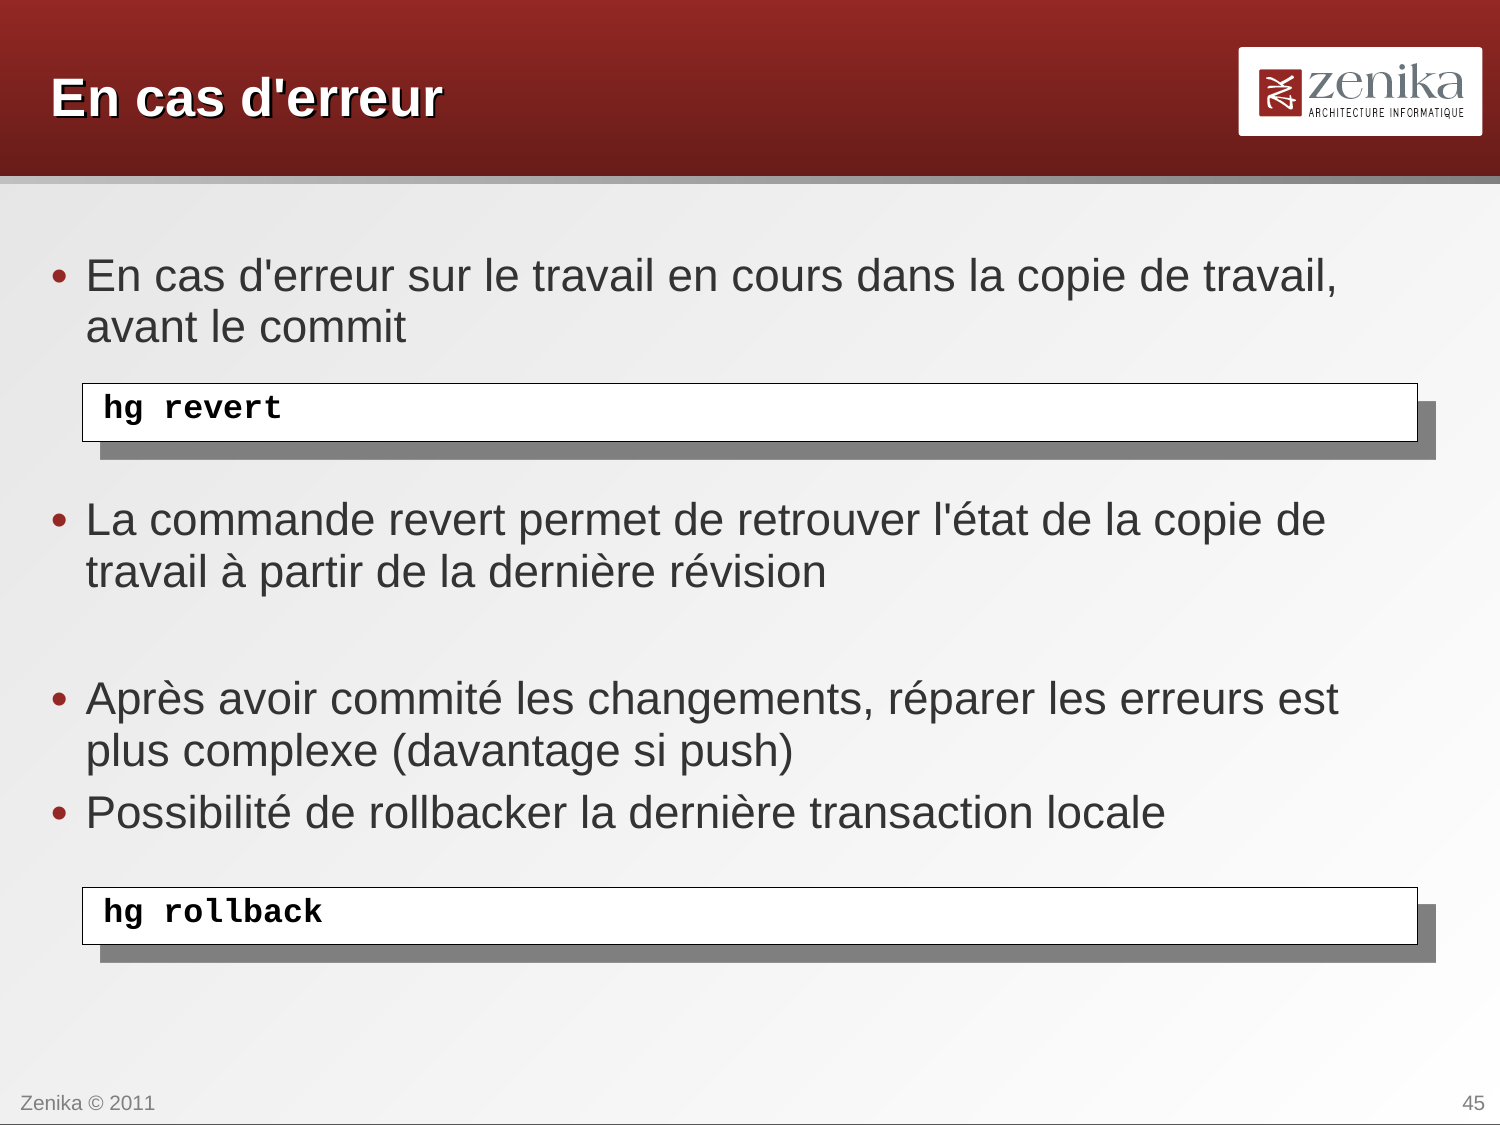

# En cas d'erreur
En cas d'erreur sur le travail en cours dans la copie de travail, avant le commit
La commande revert permet de retrouver l'état de la copie de travail à partir de la dernière révision
Après avoir commité les changements, réparer les erreurs est plus complexe (davantage si push)
Possibilité de rollbacker la dernière transaction locale
hg revert
hg rollback